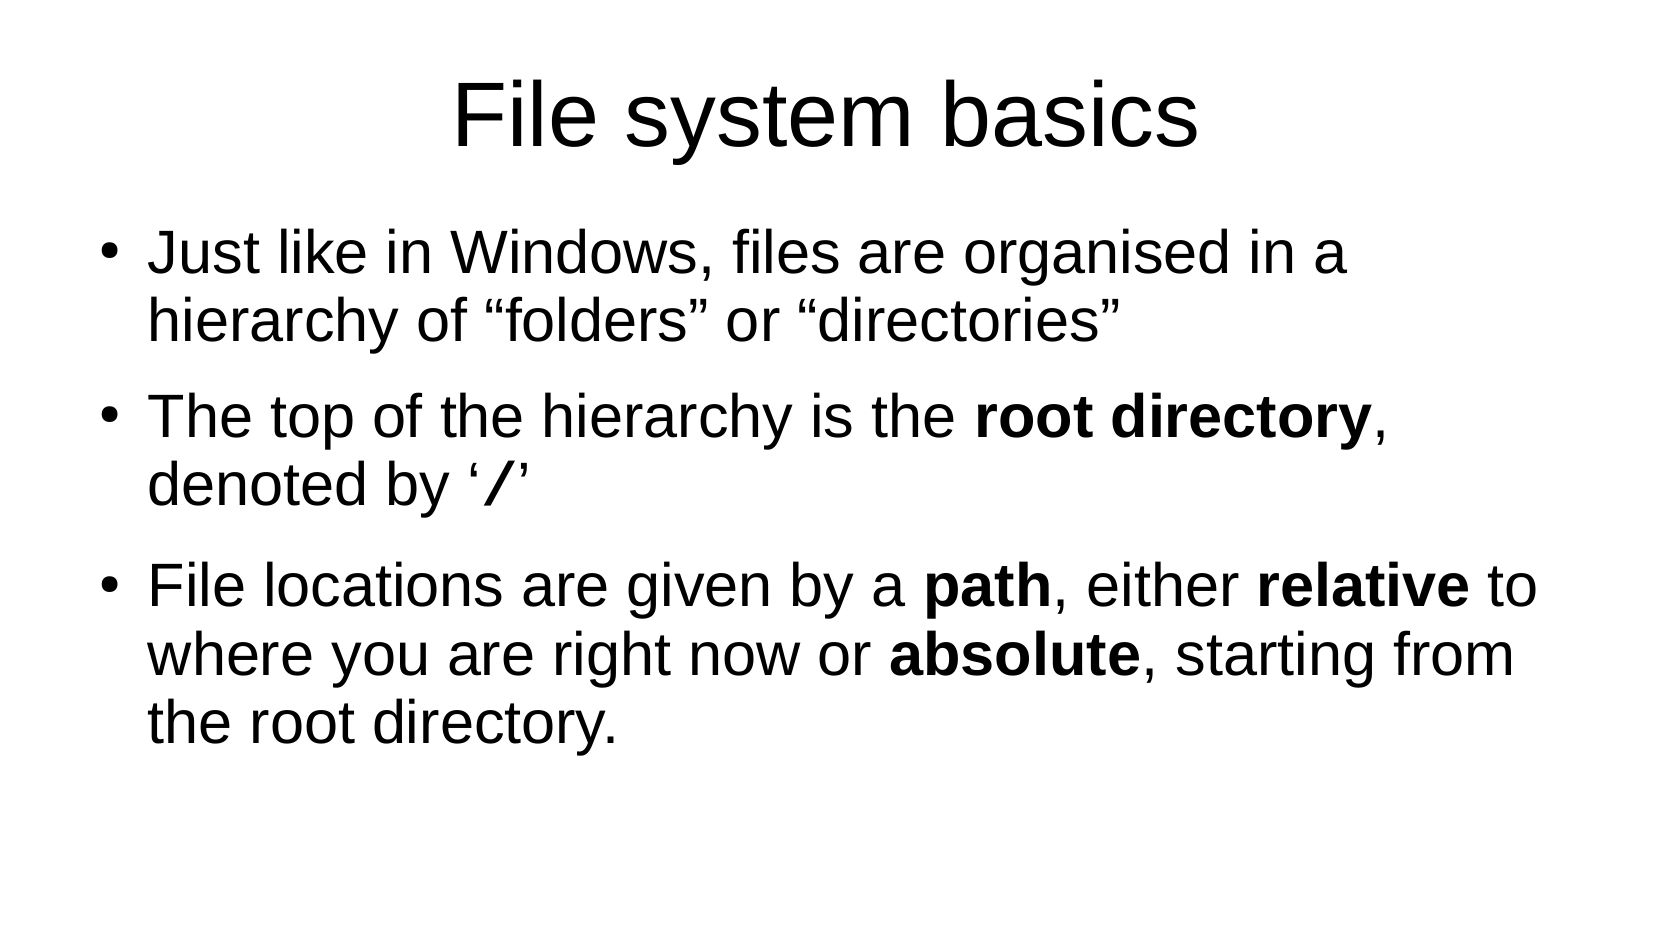

# File system basics
Just like in Windows, files are organised in a hierarchy of “folders” or “directories”
The top of the hierarchy is the root directory, denoted by ‘/’
File locations are given by a path, either relative to where you are right now or absolute, starting from the root directory.